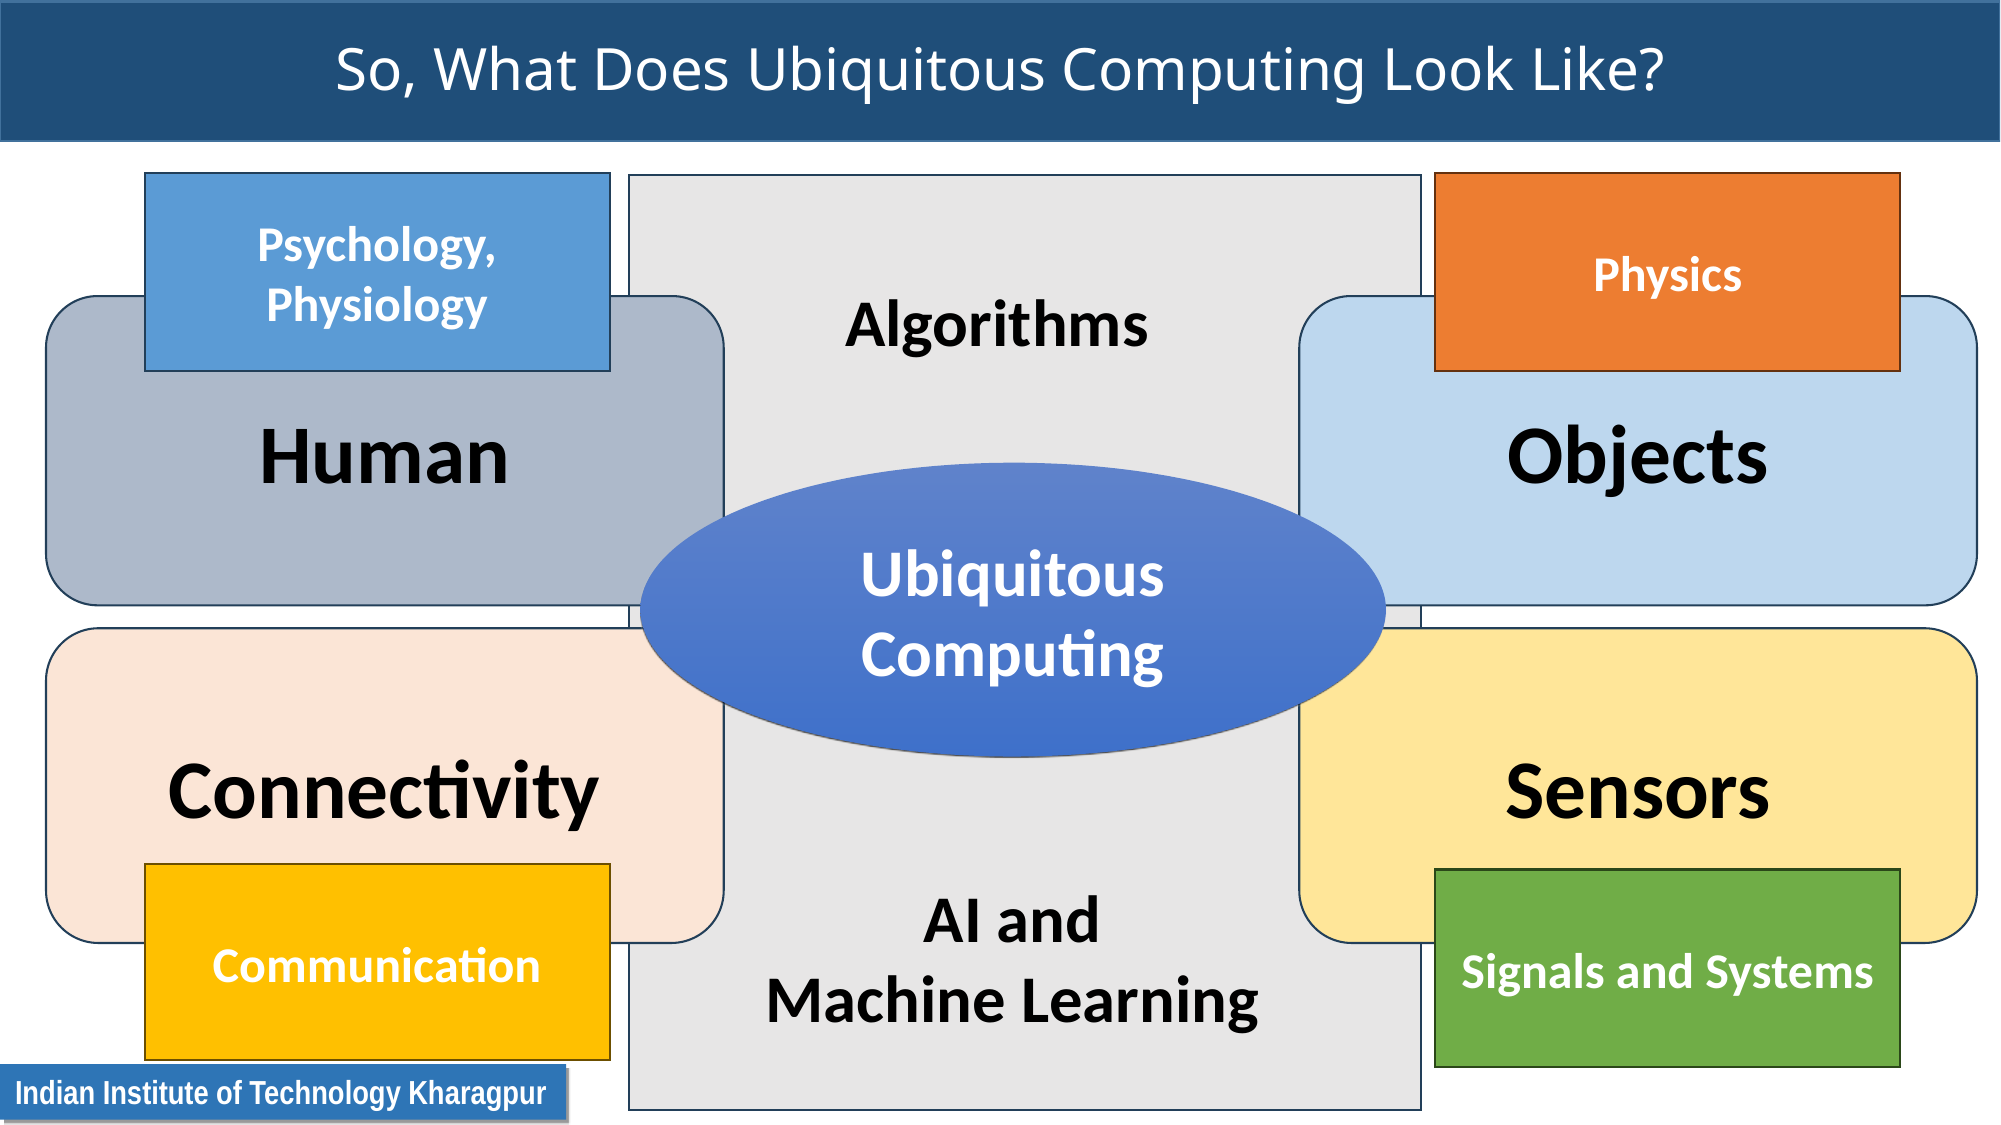

# So, What Does Ubiquitous Computing Look Like?
Psychology, Physiology
Physics
Algorithms
Human
Objects
Ubiquitous Computing
Connectivity
Sensors
Communication
AI and Machine Learning
Signals and Systems